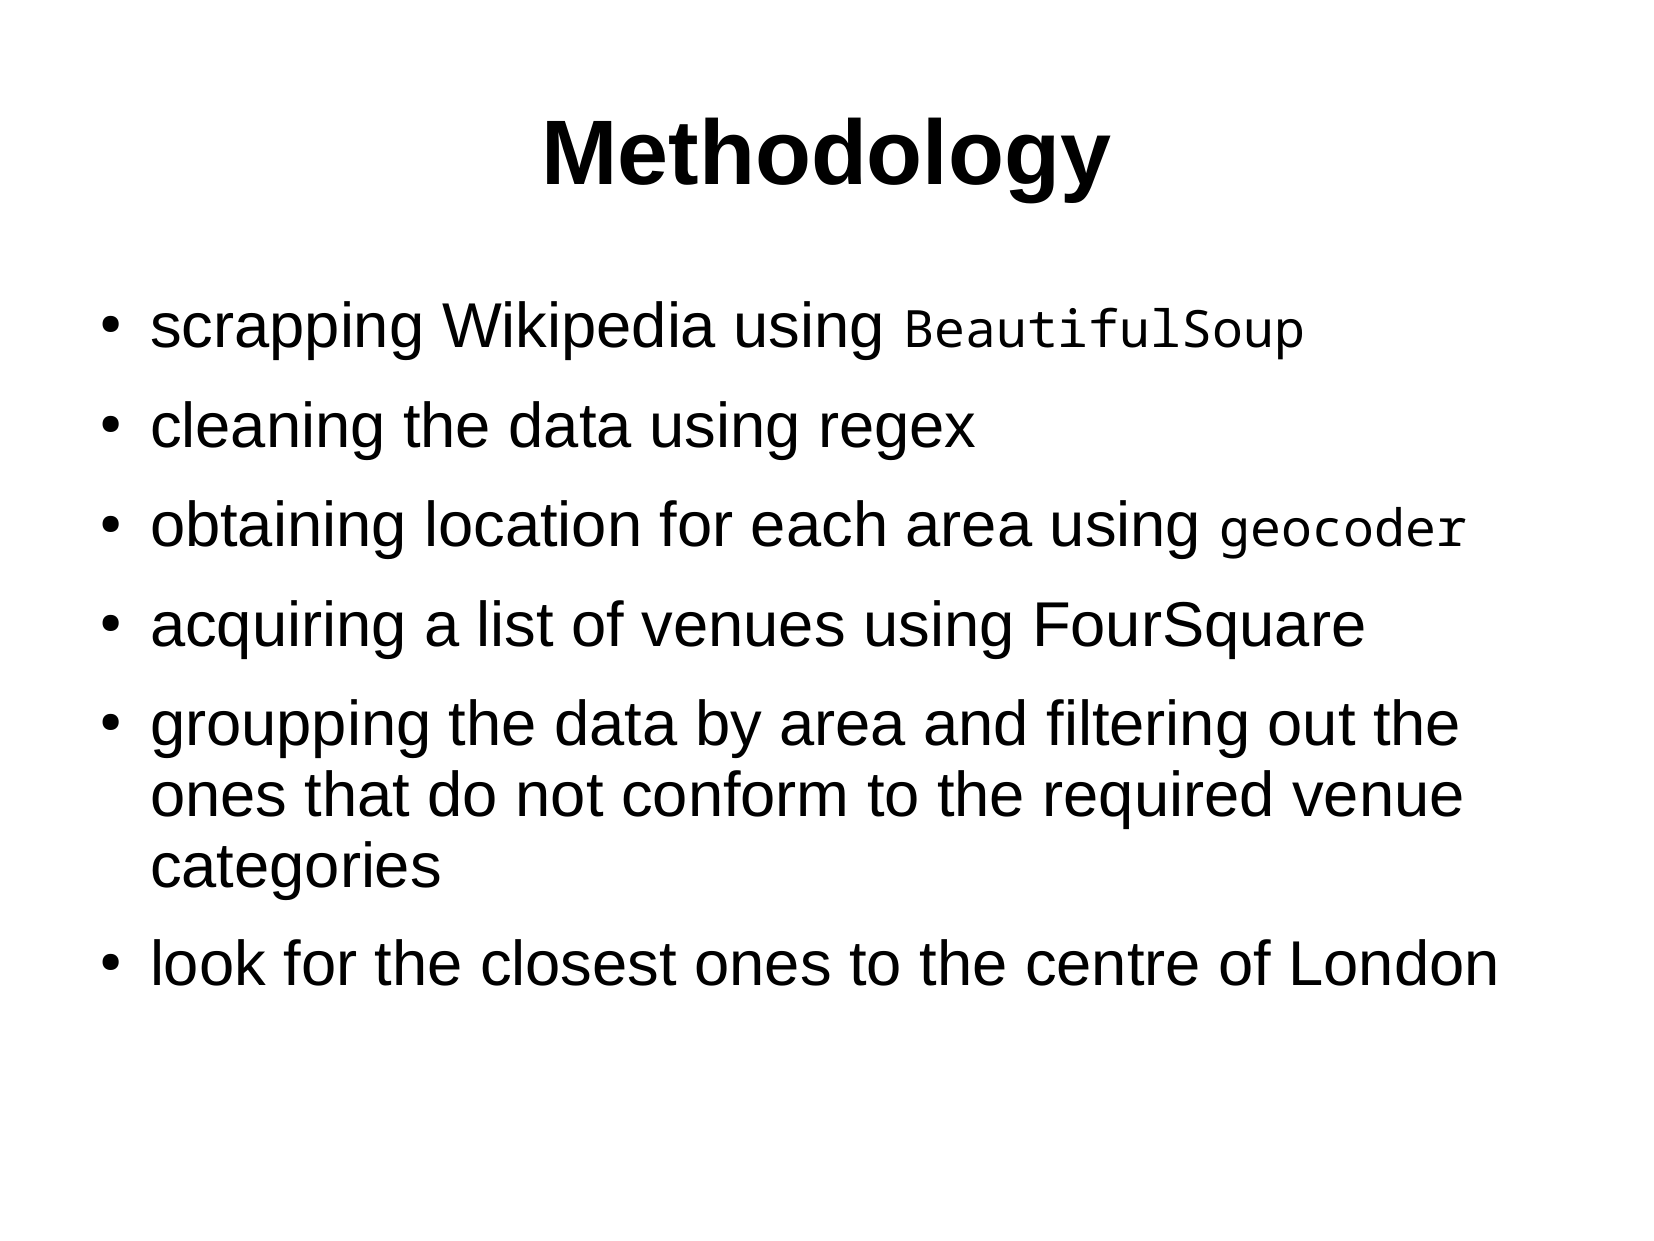

# Methodology
scrapping Wikipedia using BeautifulSoup
cleaning the data using regex
obtaining location for each area using geocoder
acquiring a list of venues using FourSquare
groupping the data by area and filtering out the ones that do not conform to the required venue categories
look for the closest ones to the centre of London